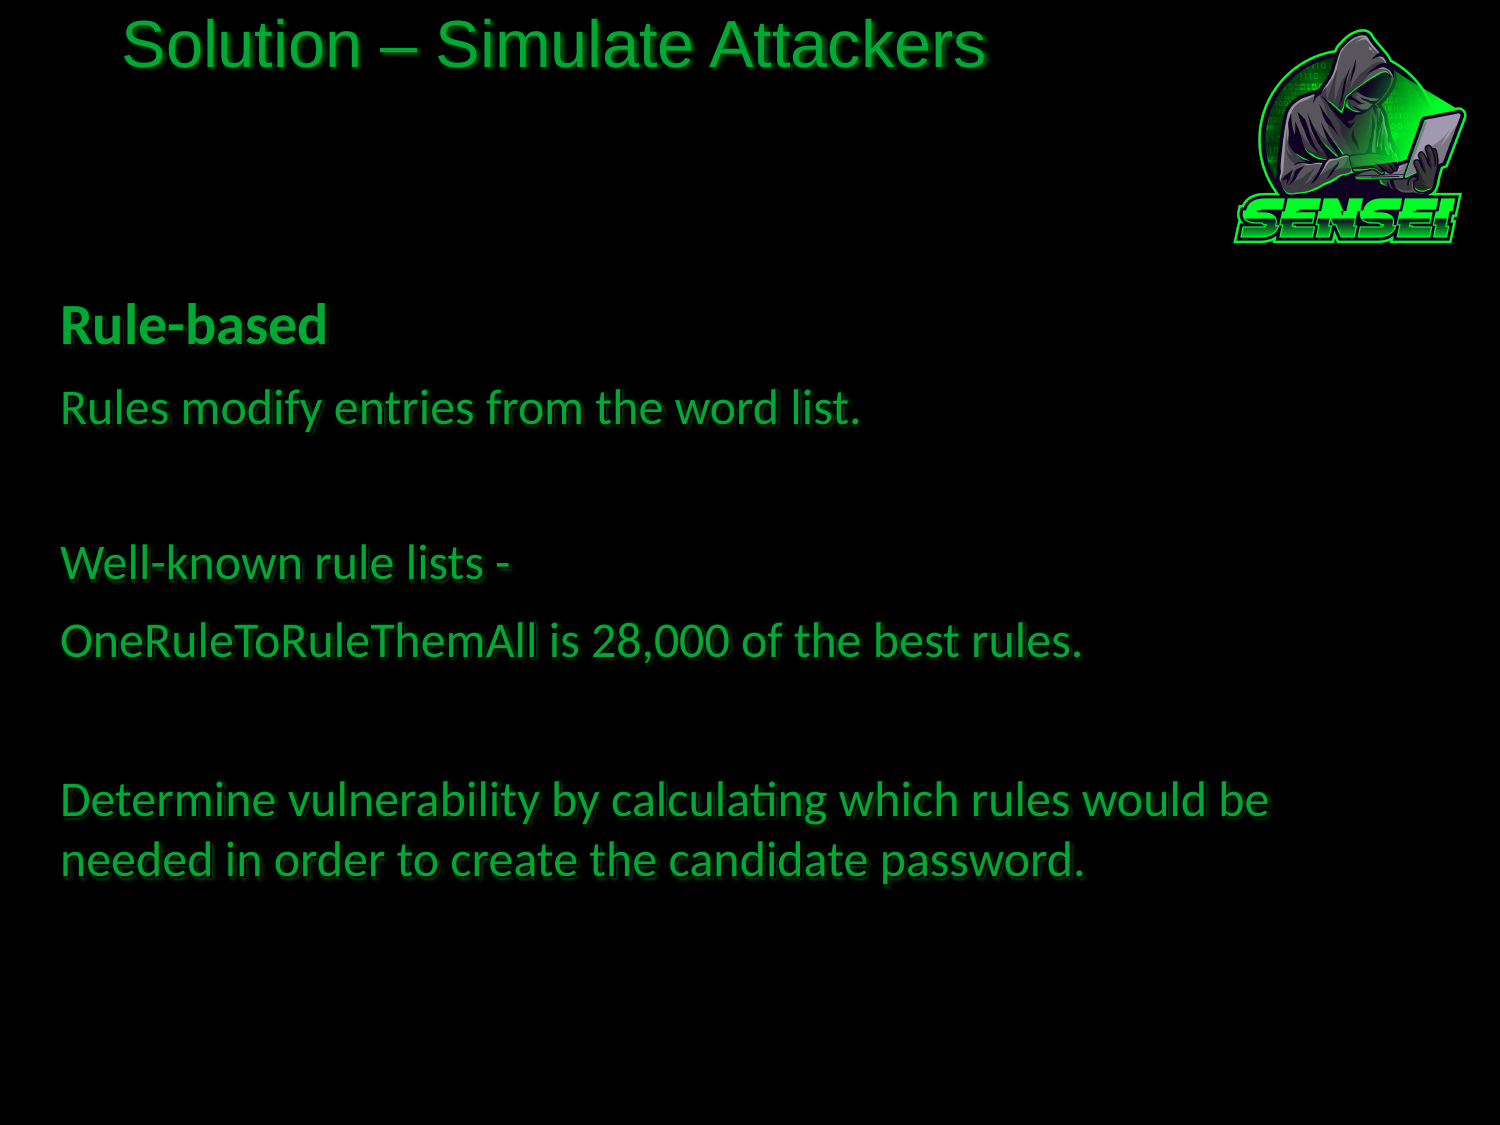

Solution – Simulate Attackers
# Rule-based
Rules modify entries from the word list.
Well-known rule lists -
OneRuleToRuleThemAll is 28,000 of the best rules.
Determine vulnerability by calculating which rules would be needed in order to create the candidate password.